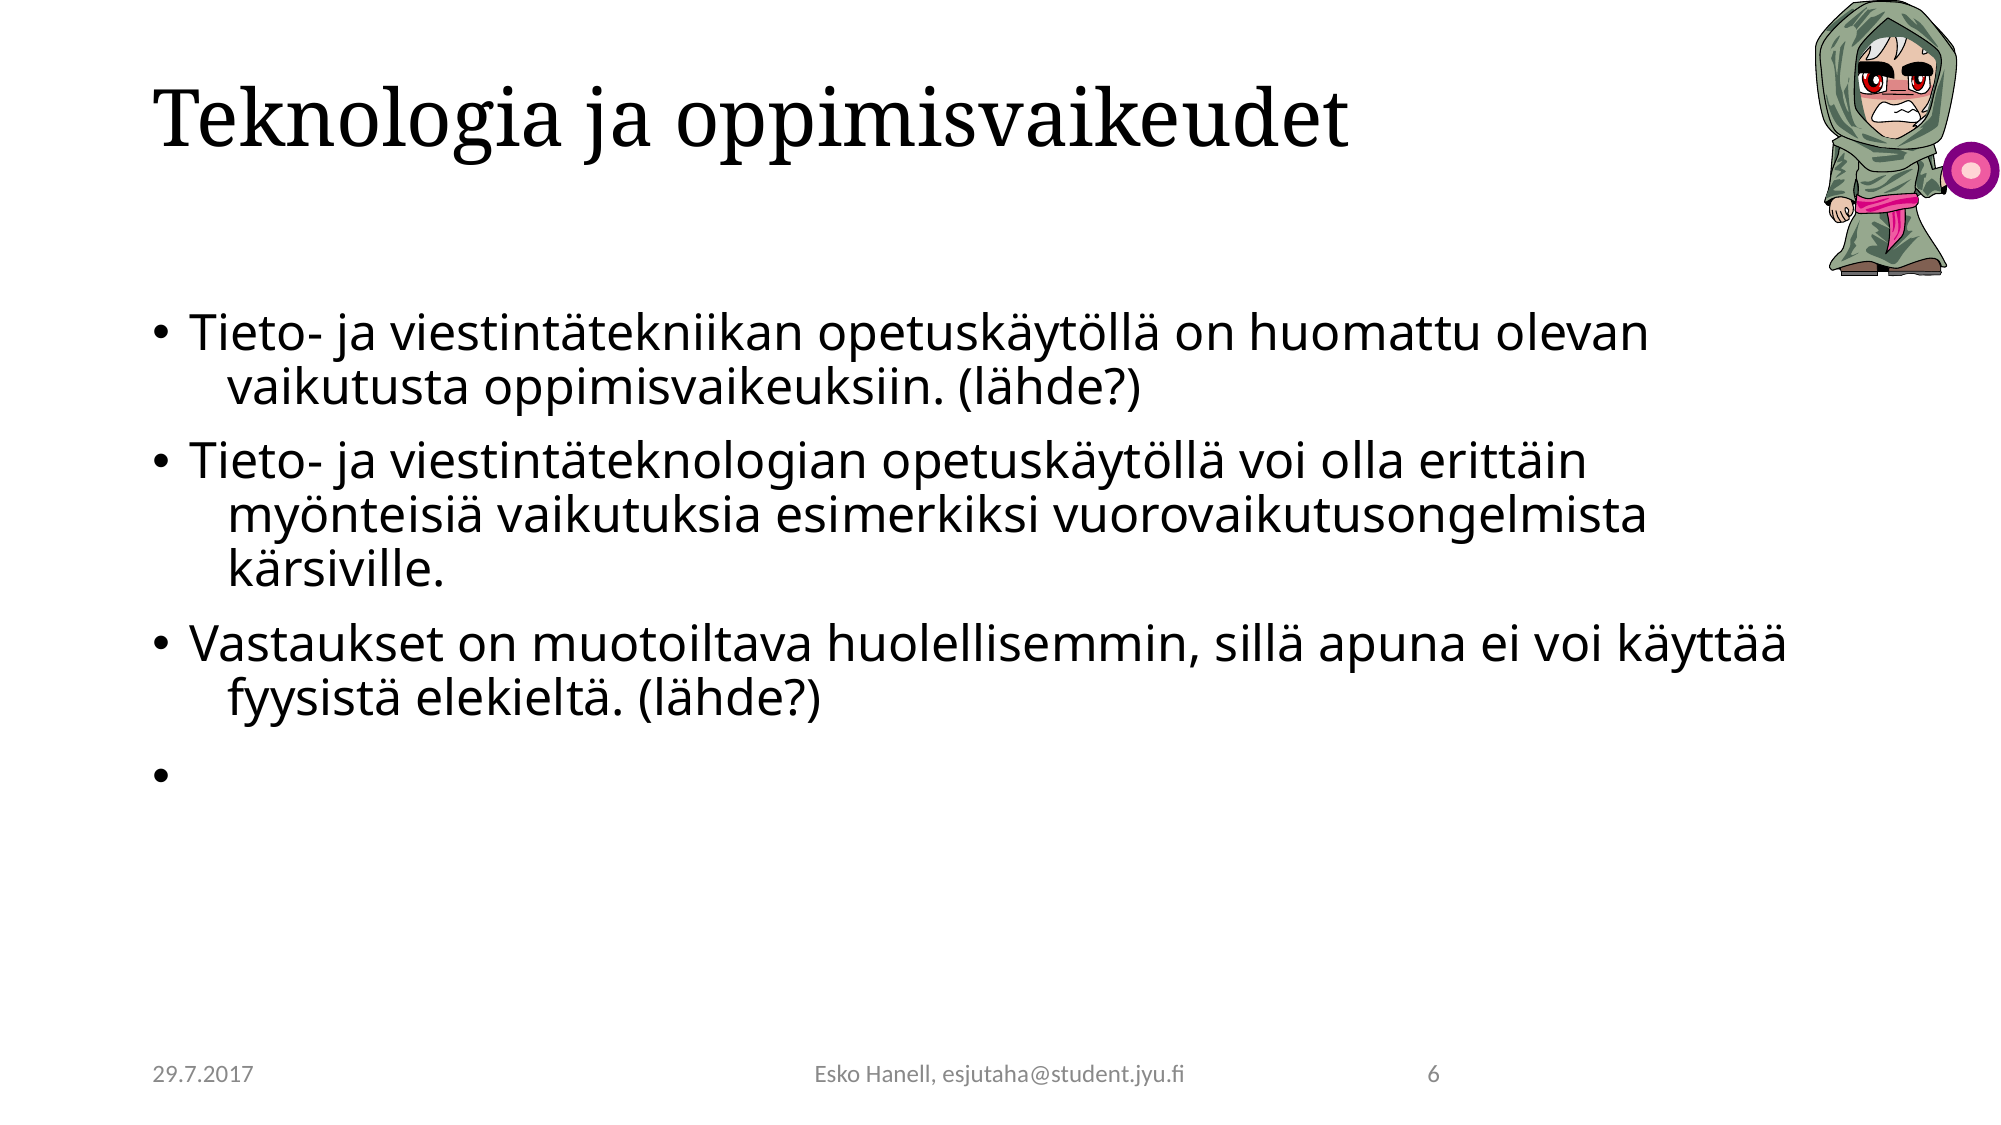

# Teknologia ja oppimisvaikeudet
Tieto- ja viestintätekniikan opetuskäytöllä on huomattu olevan vaikutusta oppimisvaikeuksiin. (lähde?)
Tieto- ja viestintäteknologian opetuskäytöllä voi olla erittäin myönteisiä vaikutuksia esimerkiksi vuorovaikutusongelmista kärsiville.
Vastaukset on muotoiltava huolellisemmin, sillä apuna ei voi käyttää fyysistä elekieltä. (lähde?)
29.7.2017
Esko Hanell, esjutaha@student.jyu.fi